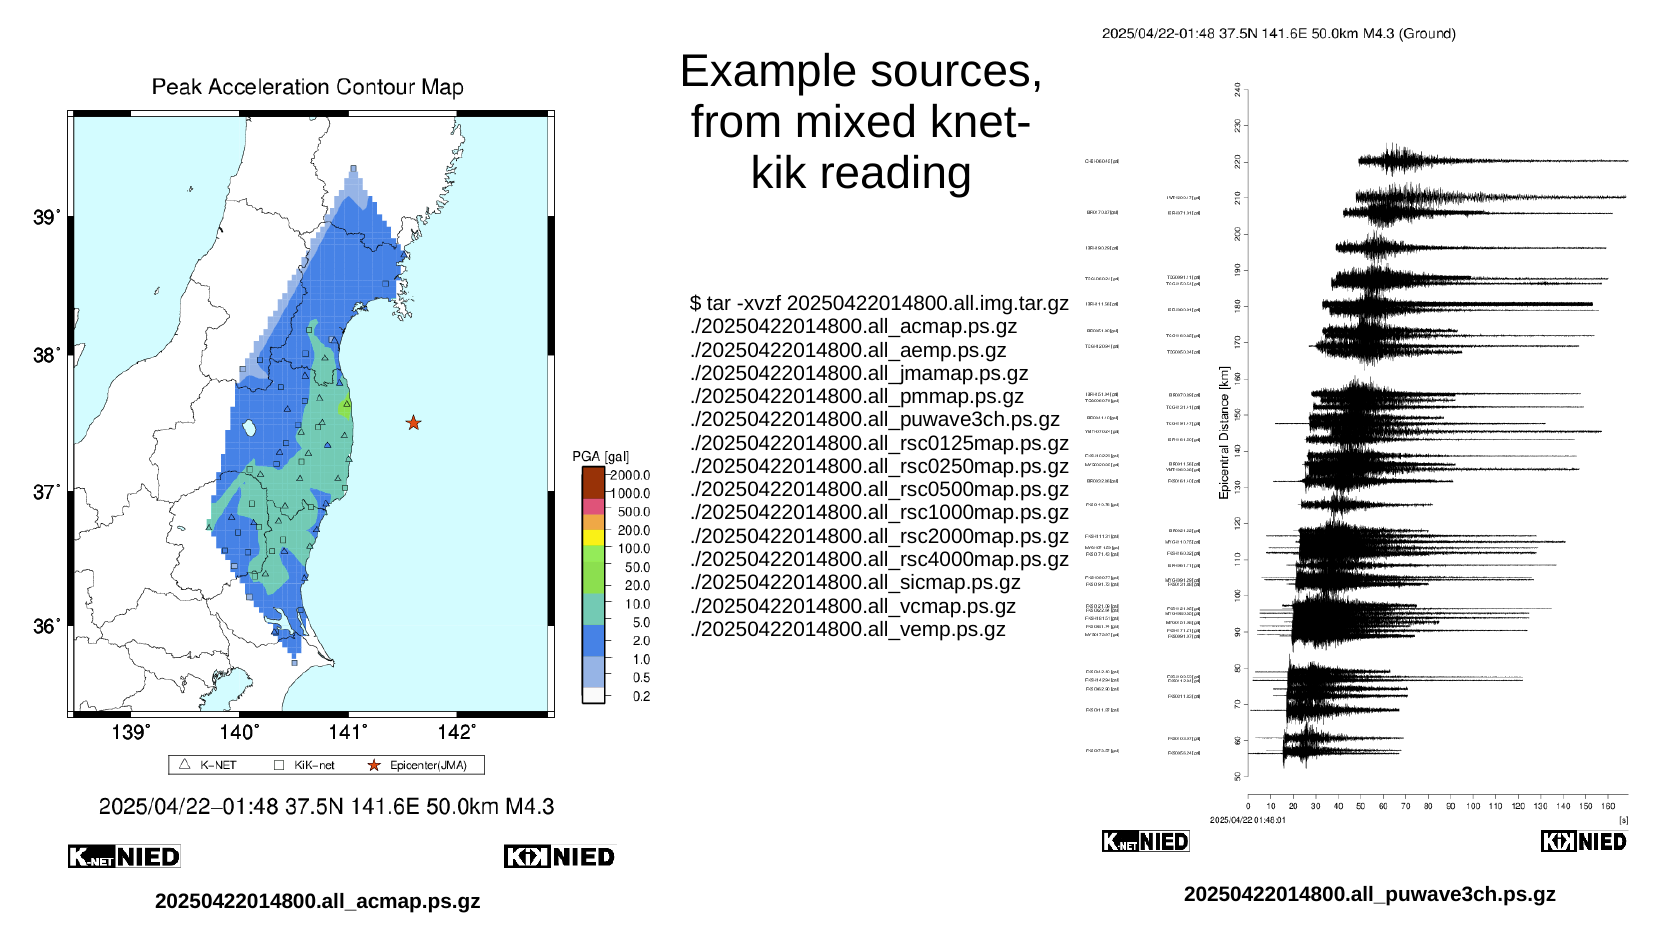

Example sources,
from mixed knet-kik reading
$ tar -xvzf 20250422014800.all.img.tar.gz
./20250422014800.all_acmap.ps.gz
./20250422014800.all_aemp.ps.gz
./20250422014800.all_jmamap.ps.gz
./20250422014800.all_pmmap.ps.gz
./20250422014800.all_puwave3ch.ps.gz
./20250422014800.all_rsc0125map.ps.gz
./20250422014800.all_rsc0250map.ps.gz
./20250422014800.all_rsc0500map.ps.gz
./20250422014800.all_rsc1000map.ps.gz
./20250422014800.all_rsc2000map.ps.gz
./20250422014800.all_rsc4000map.ps.gz
./20250422014800.all_sicmap.ps.gz
./20250422014800.all_vcmap.ps.gz
./20250422014800.all_vemp.ps.gz
20250422014800.all_puwave3ch.ps.gz
20250422014800.all_acmap.ps.gz